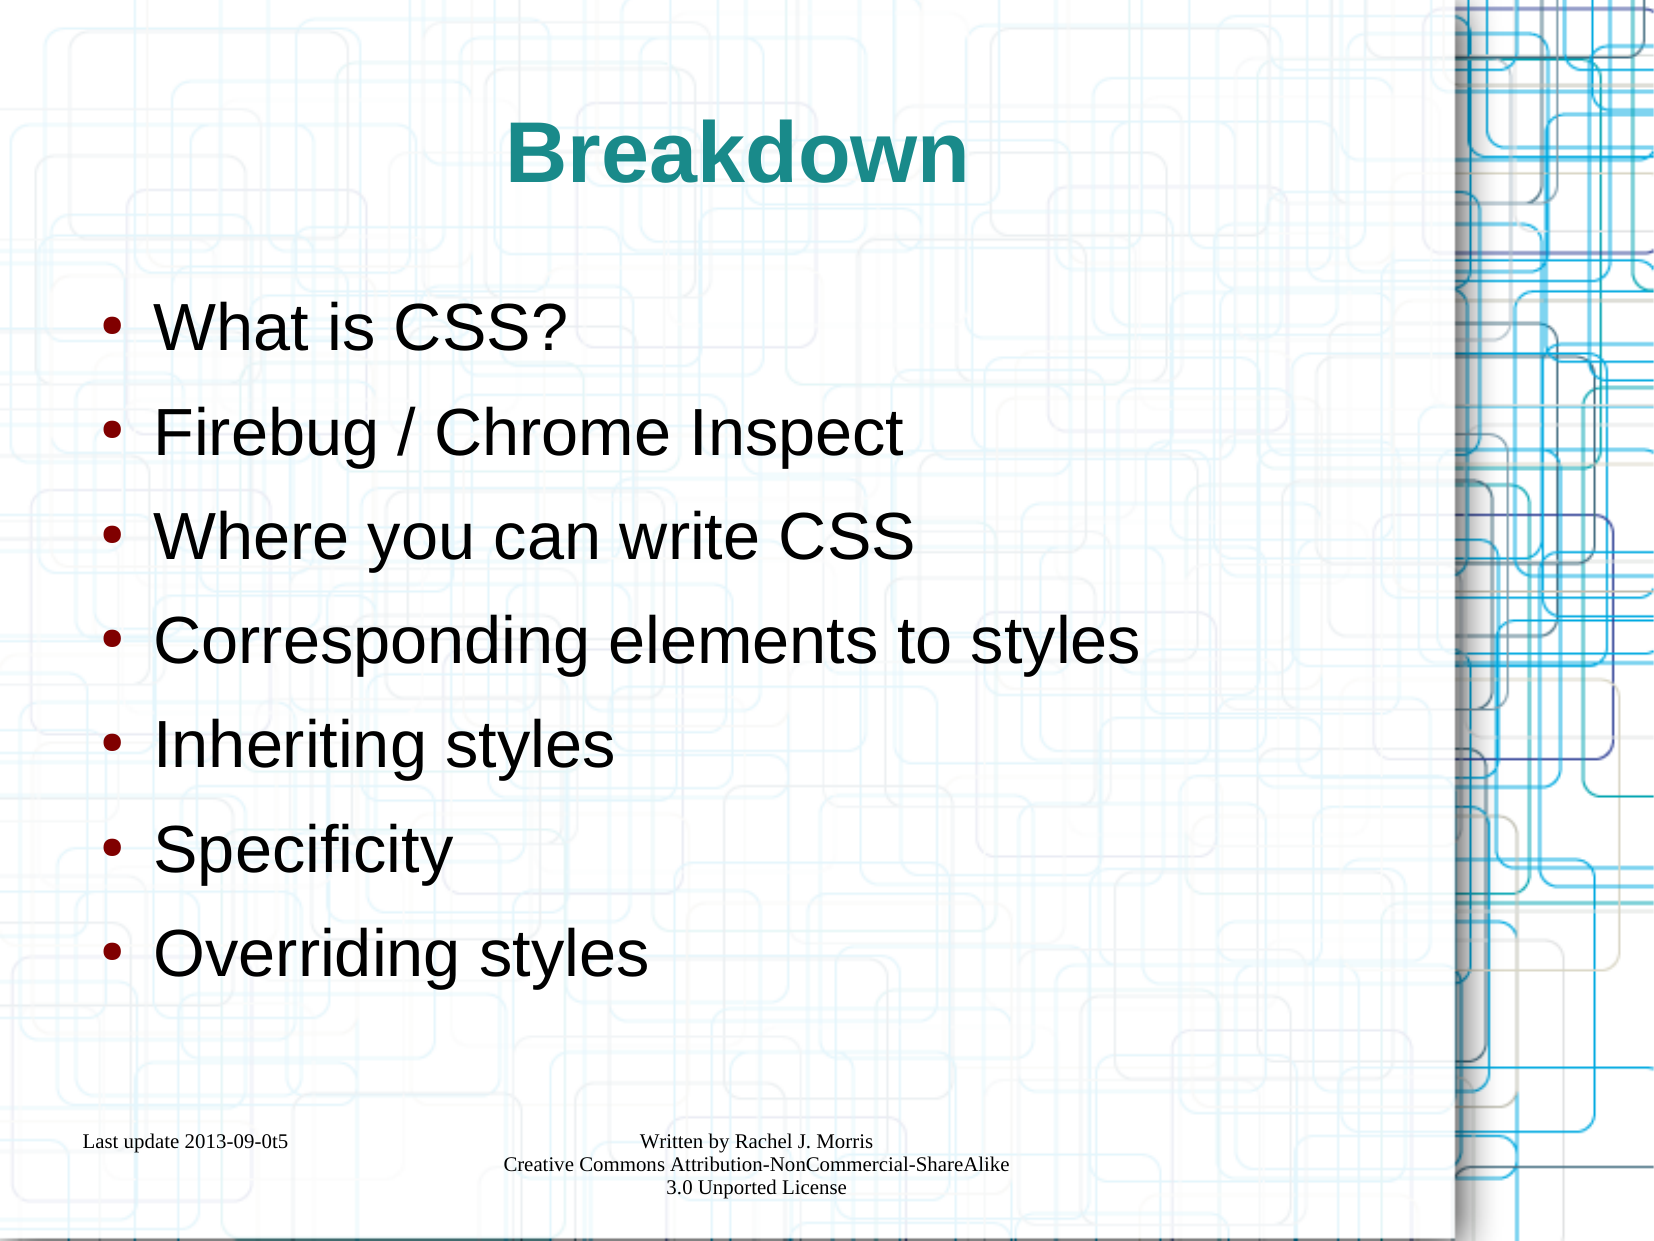

# Breakdown
What is CSS?
Firebug / Chrome Inspect
Where you can write CSS
Corresponding elements to styles
Inheriting styles
Specificity
Overriding styles